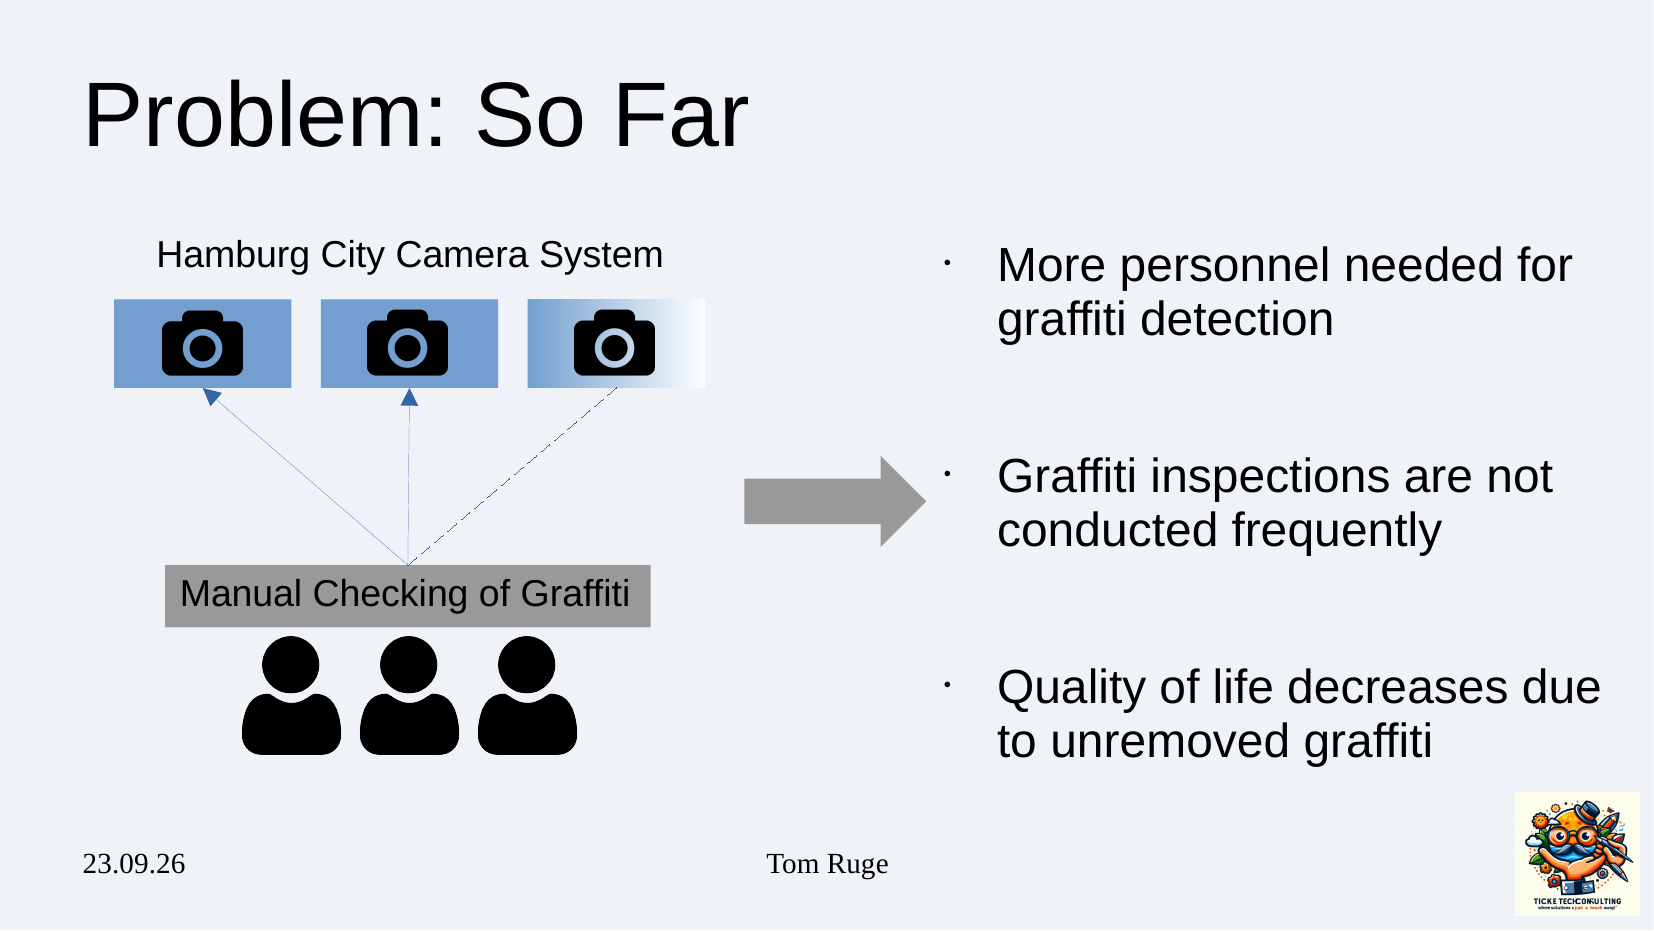

# Problem: So Far
Hamburg City Camera System
More personnel needed for graffiti detection
Graffiti inspections are not conducted frequently
Quality of life decreases due to unremoved graffiti
Manual Checking of Graffiti